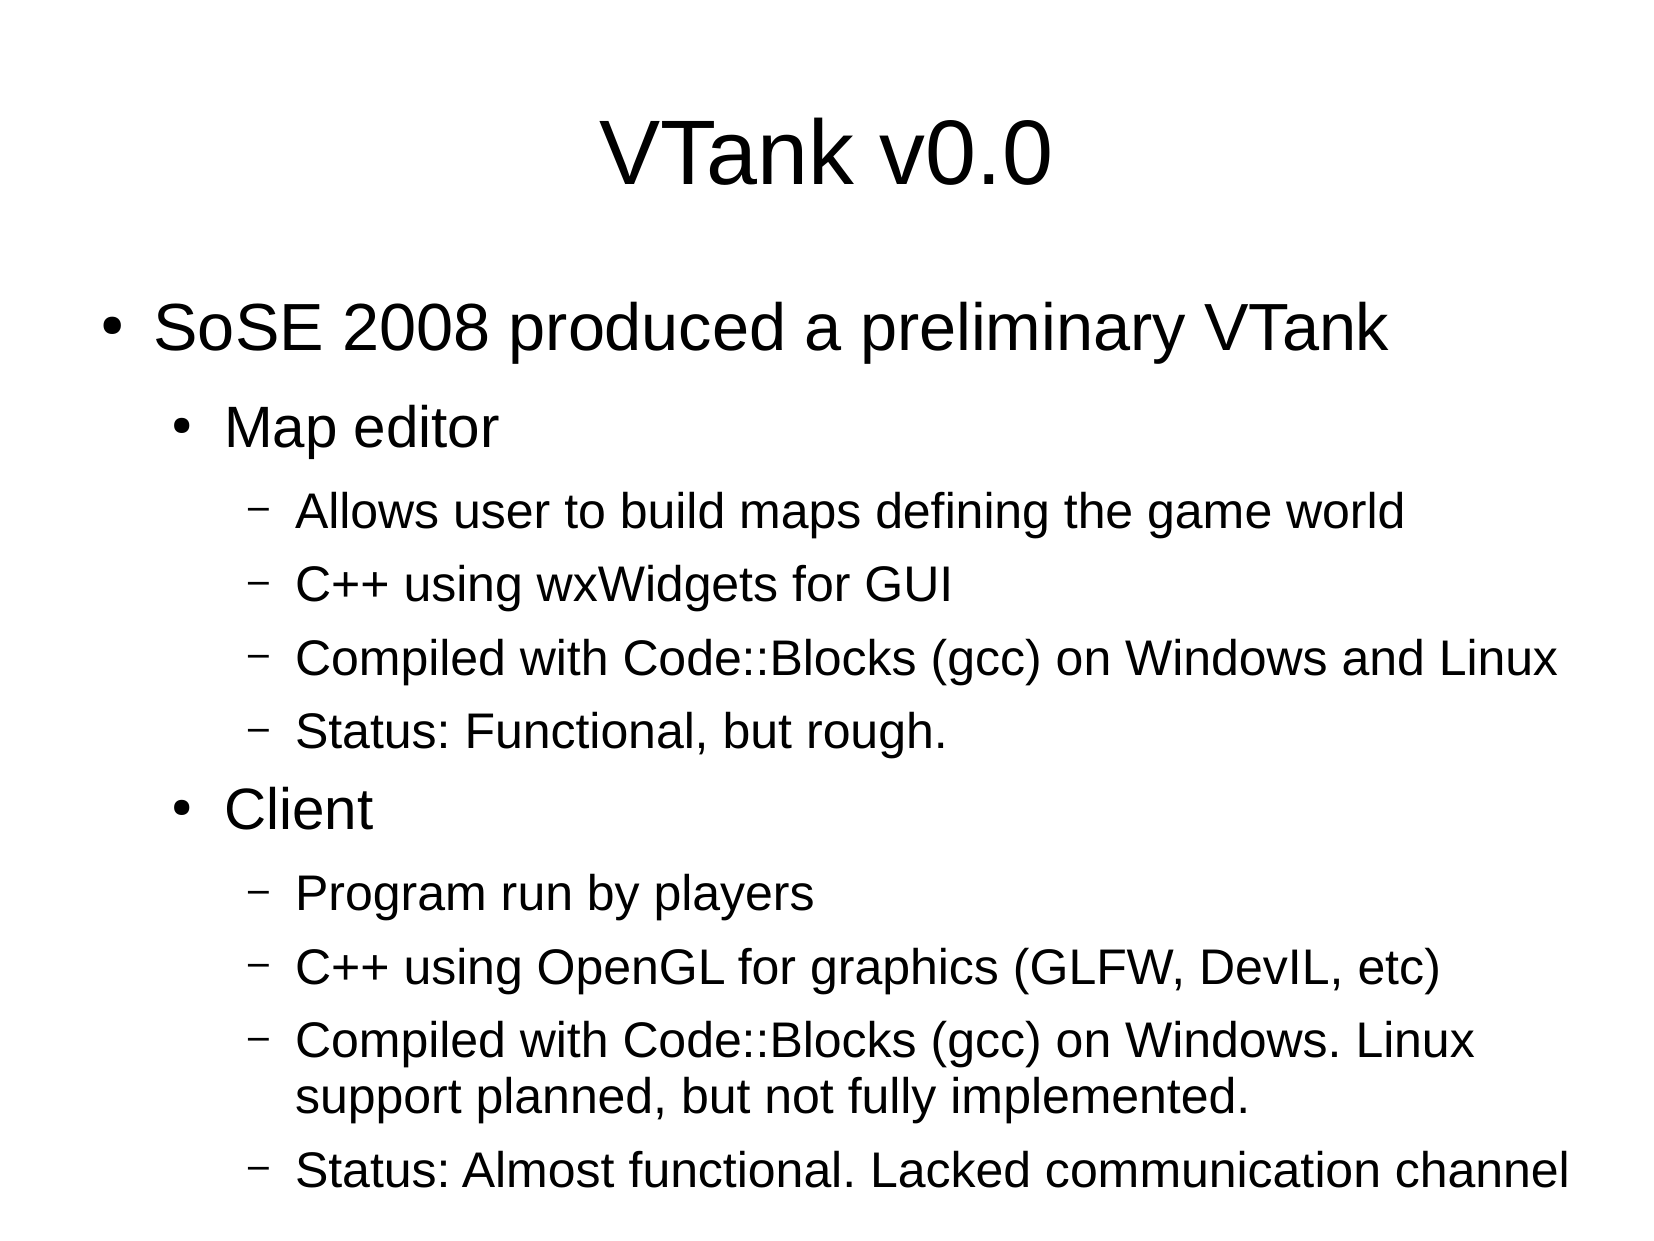

# VTank v0.0
SoSE 2008 produced a preliminary VTank
Map editor
Allows user to build maps defining the game world
C++ using wxWidgets for GUI
Compiled with Code::Blocks (gcc) on Windows and Linux
Status: Functional, but rough.
Client
Program run by players
C++ using OpenGL for graphics (GLFW, DevIL, etc)
Compiled with Code::Blocks (gcc) on Windows. Linux support planned, but not fully implemented.
Status: Almost functional. Lacked communication channel